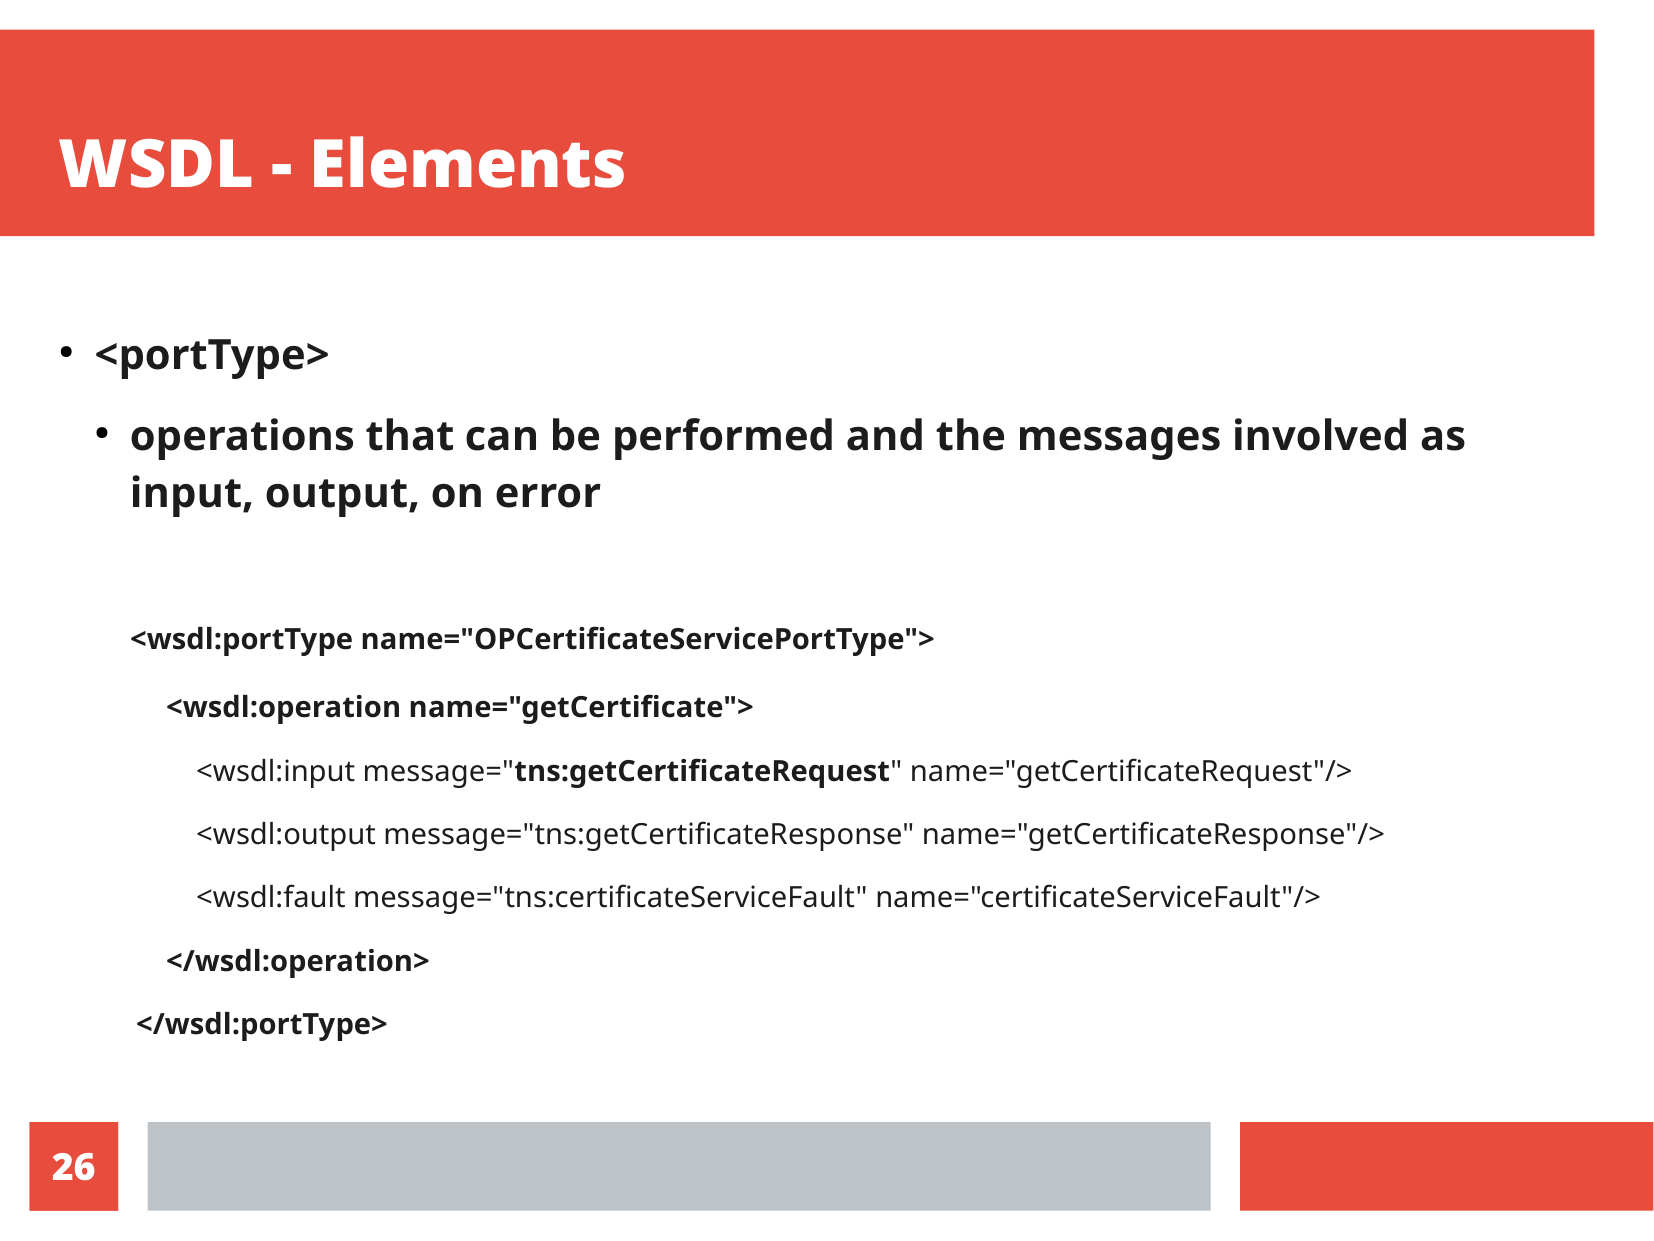

# WSDL - Elements
<portType>
operations that can be performed and the messages involved as input, output, on error
 <wsdl:portType name="OPCertificateServicePortType">
 <wsdl:operation name="getCertificate">
 <wsdl:input message="tns:getCertificateRequest" name="getCertificateRequest"/>
 <wsdl:output message="tns:getCertificateResponse" name="getCertificateResponse"/>
 <wsdl:fault message="tns:certificateServiceFault" name="certificateServiceFault"/>
 </wsdl:operation>
 </wsdl:portType>
26